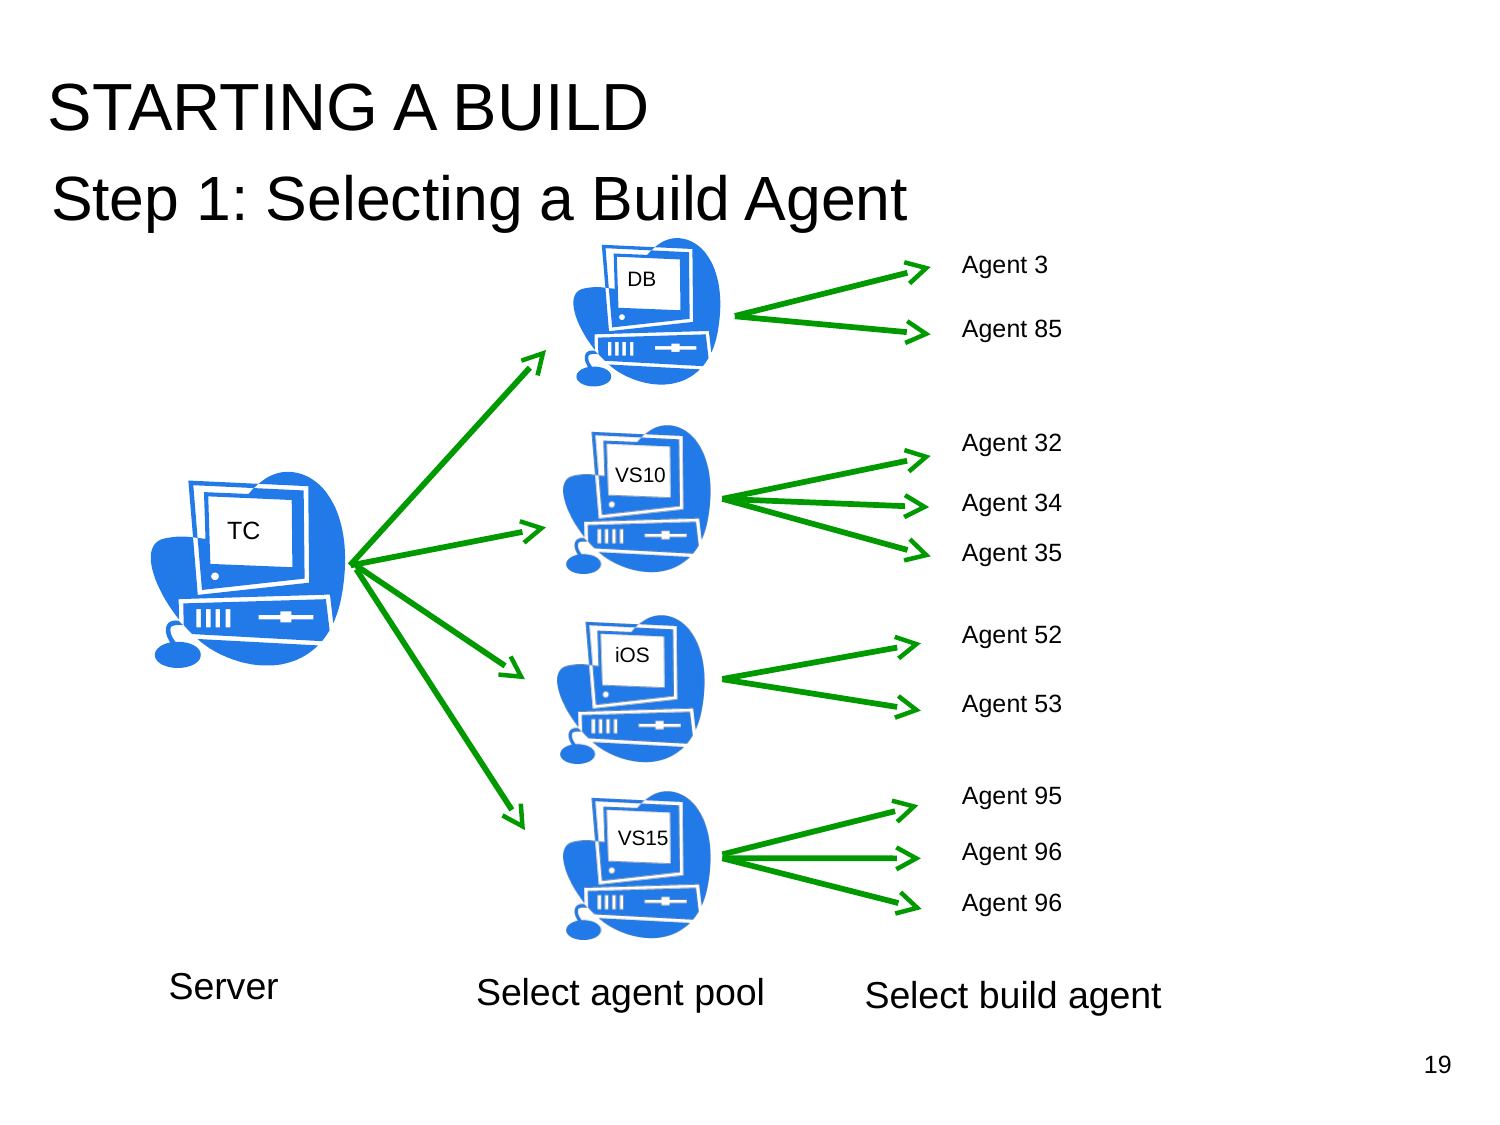

# Starting a build
Step 1: Selecting a Build Agent
Agent 3
DB
Agent 85
Agent 32
VS10
Agent 34
TC
Agent 35
Agent 52
iOS
Agent 53
Agent 95
VS15
Agent 96
Agent 96
Server
Select agent pool
Select build agent